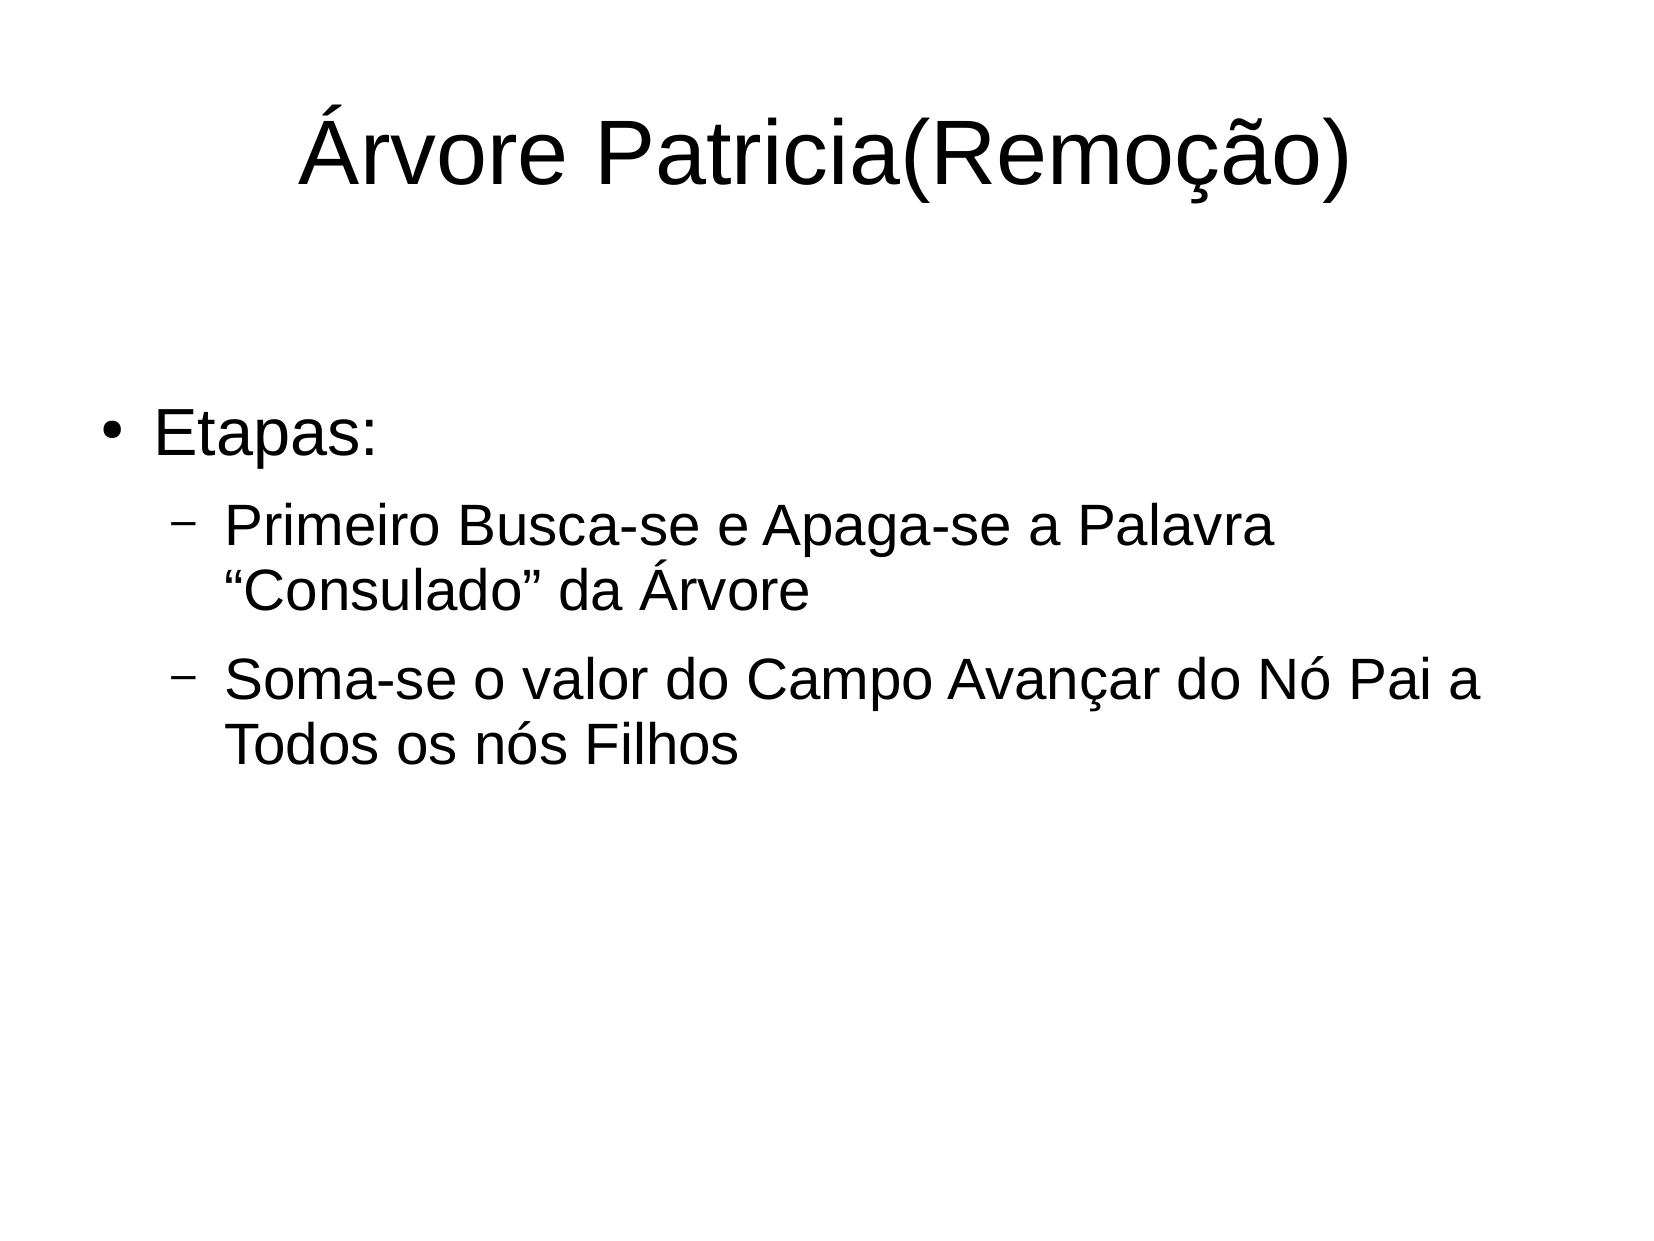

# Árvore Patricia(Remoção)
Etapas:
Primeiro Busca-se e Apaga-se a Palavra “Consulado” da Árvore
Soma-se o valor do Campo Avançar do Nó Pai a Todos os nós Filhos